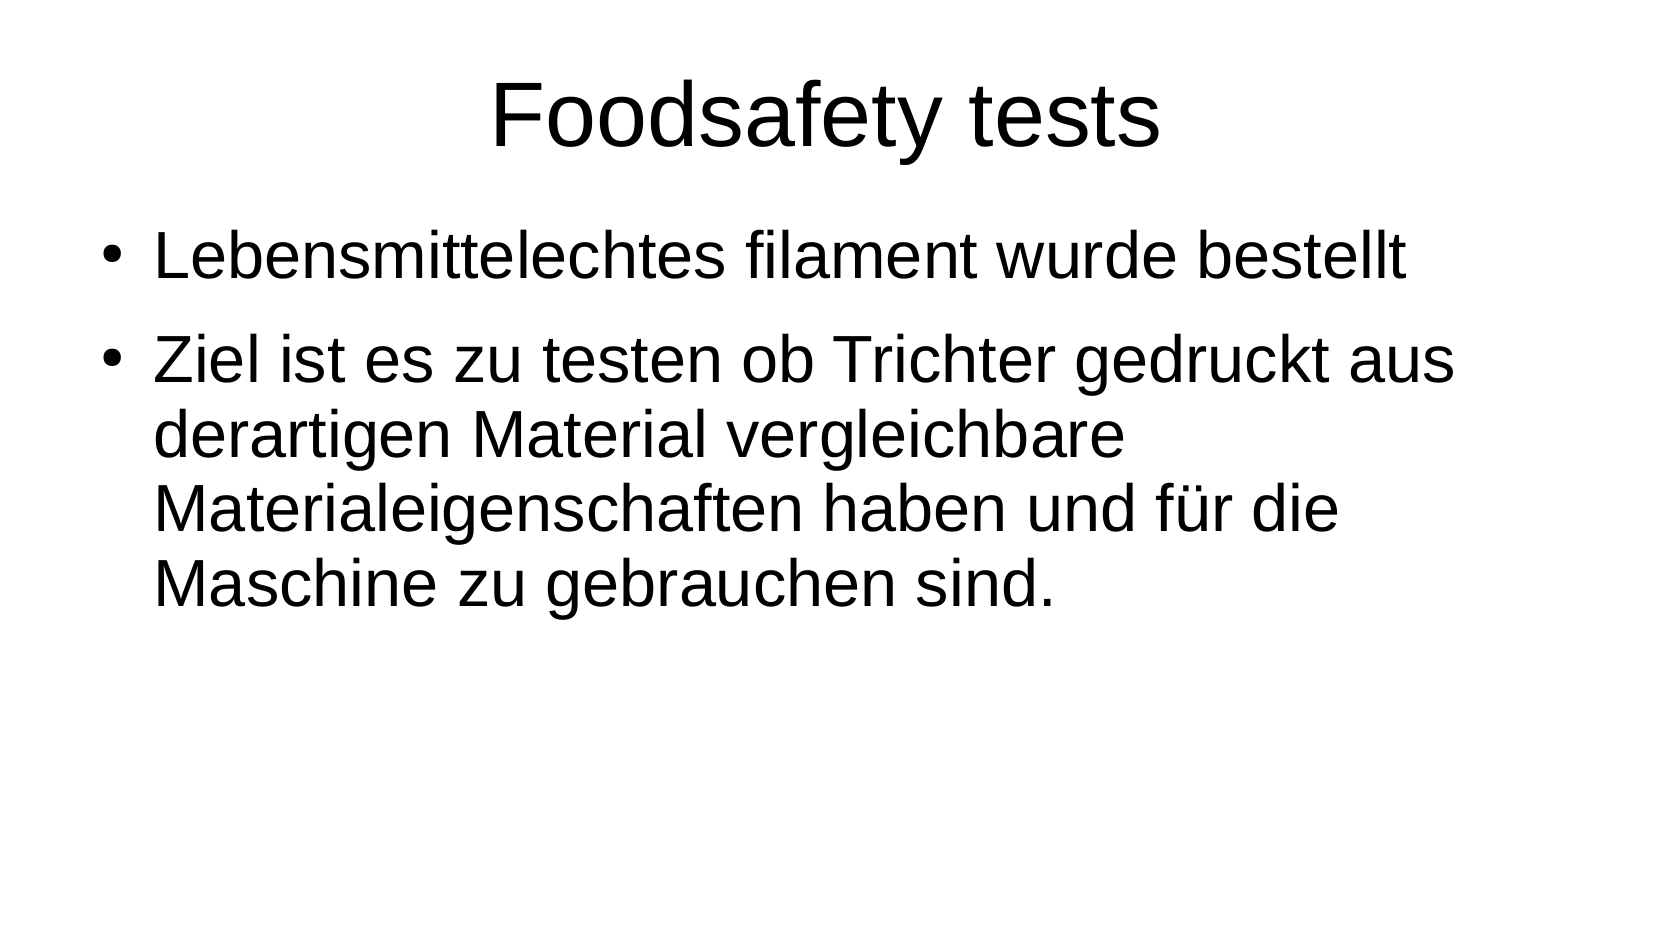

# Foodsafety tests
Lebensmittelechtes filament wurde bestellt
Ziel ist es zu testen ob Trichter gedruckt aus derartigen Material vergleichbare Materialeigenschaften haben und für die Maschine zu gebrauchen sind.